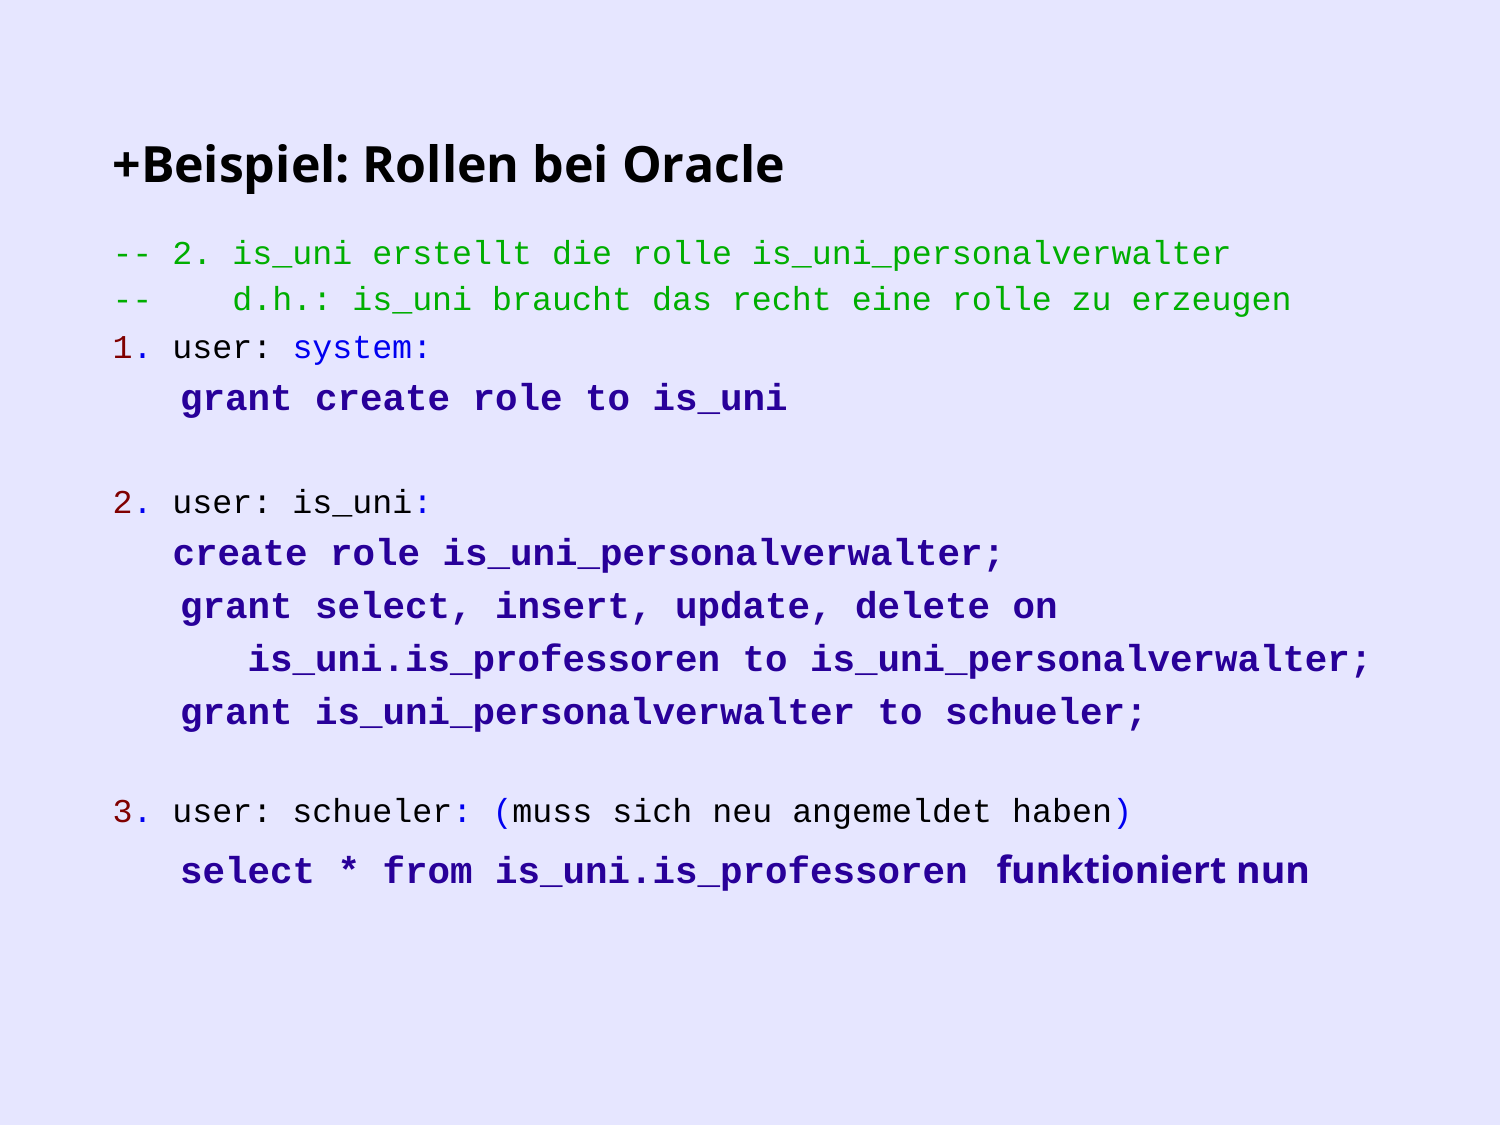

# +Beispiel: Rollen bei Oracle
-- 2. is_uni erstellt die rolle is_uni_personalverwalter
-- d.h.: is_uni braucht das recht eine rolle zu erzeugen
1. user: system:
 grant create role to is_uni
2. user: is_uni:
 create role is_uni_personalverwalter;
 grant select, insert, update, delete on
 is_uni.is_professoren to is_uni_personalverwalter;
 grant is_uni_personalverwalter to schueler;
3. user: schueler: (muss sich neu angemeldet haben)‏
 select * from is_uni.is_professoren funktioniert nun